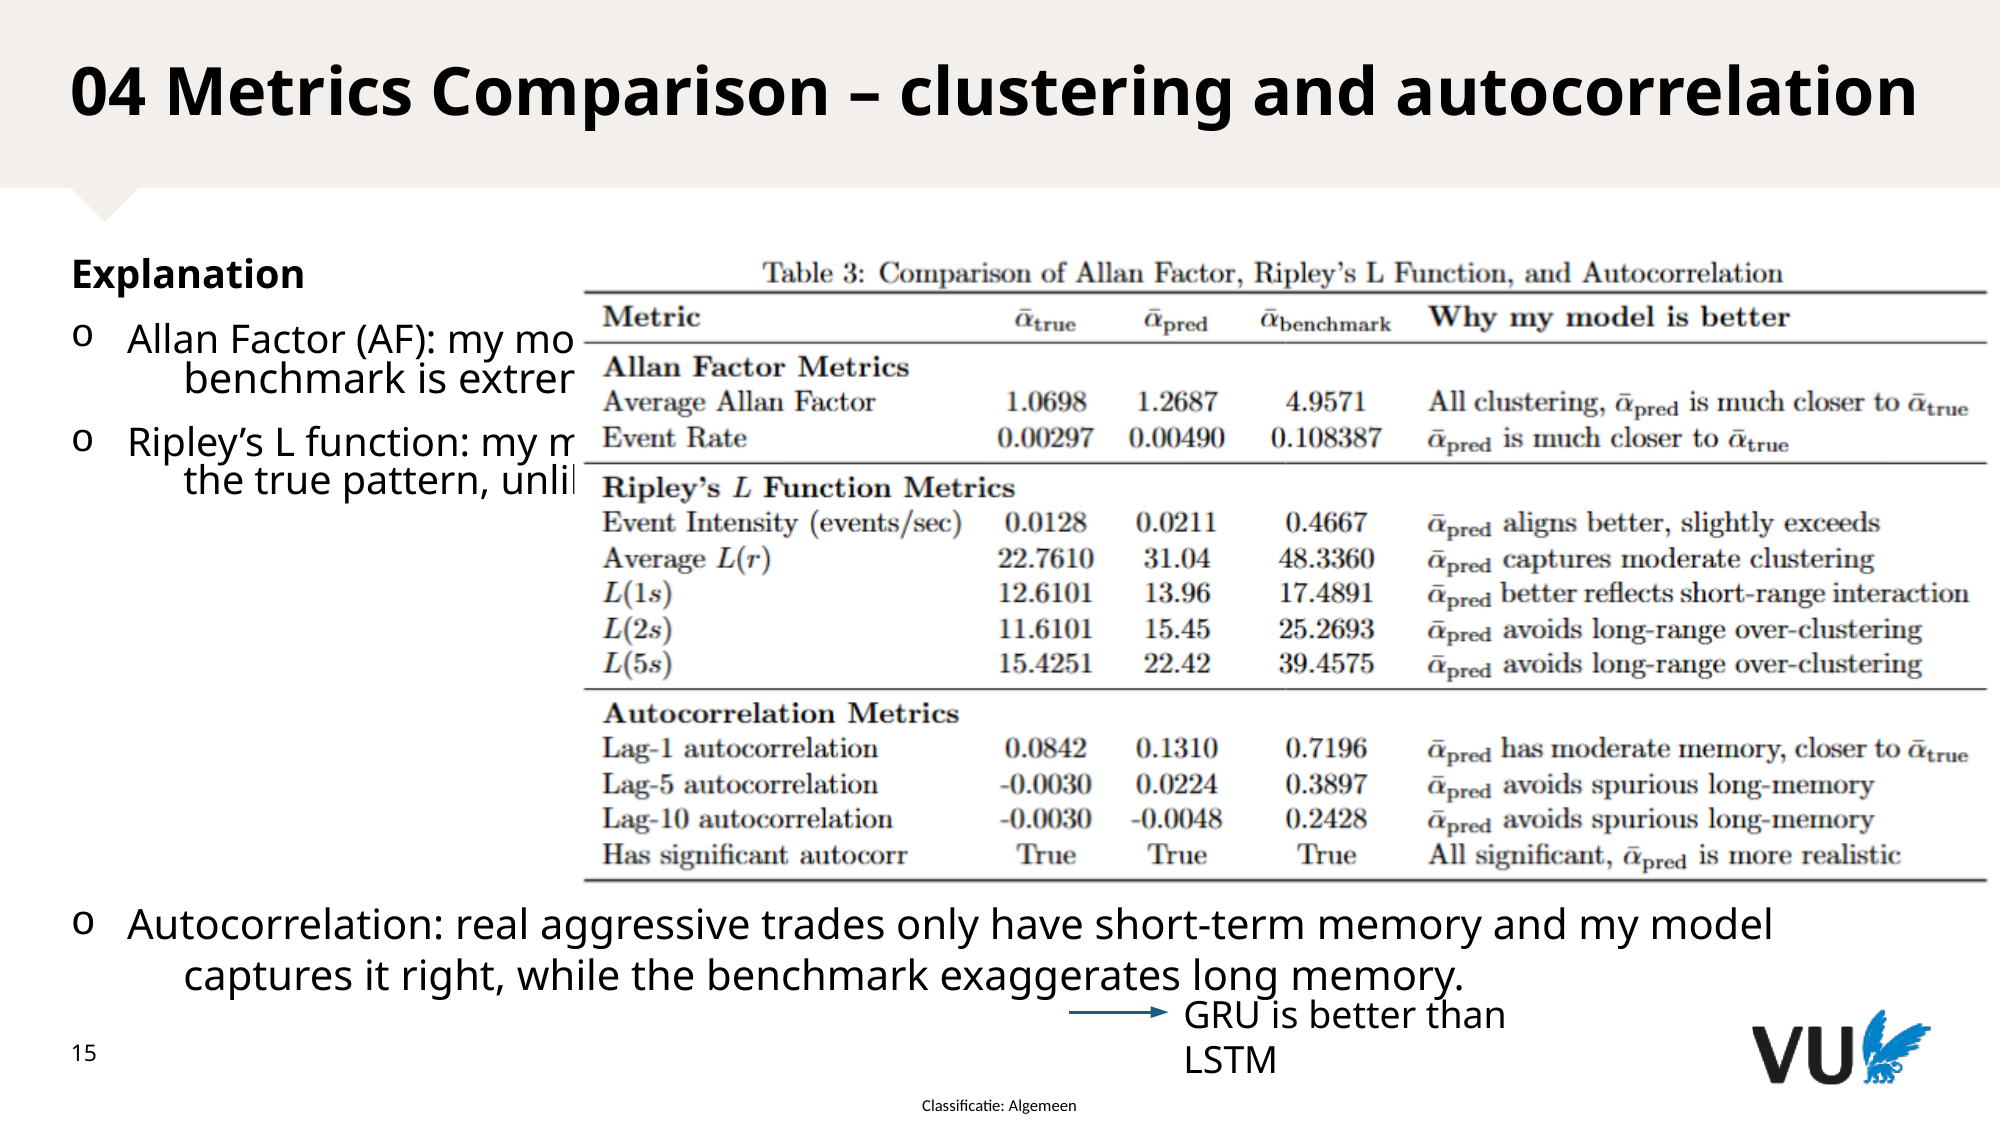

04 Metrics Comparison – clustering and autocorrelation
# Explanation
Allan Factor (AF): my model produces realistic clustering of aggressive trades, while the benchmark is extremely over-clustered.
Ripley’s L function: my model captures clustering across multiple time scales, closely matching the true pattern, unlike the over-clustered benchmark.
Autocorrelation: real aggressive trades only have short-term memory and my model captures it right, while the benchmark exaggerates long memory.
GRU is better than LSTM